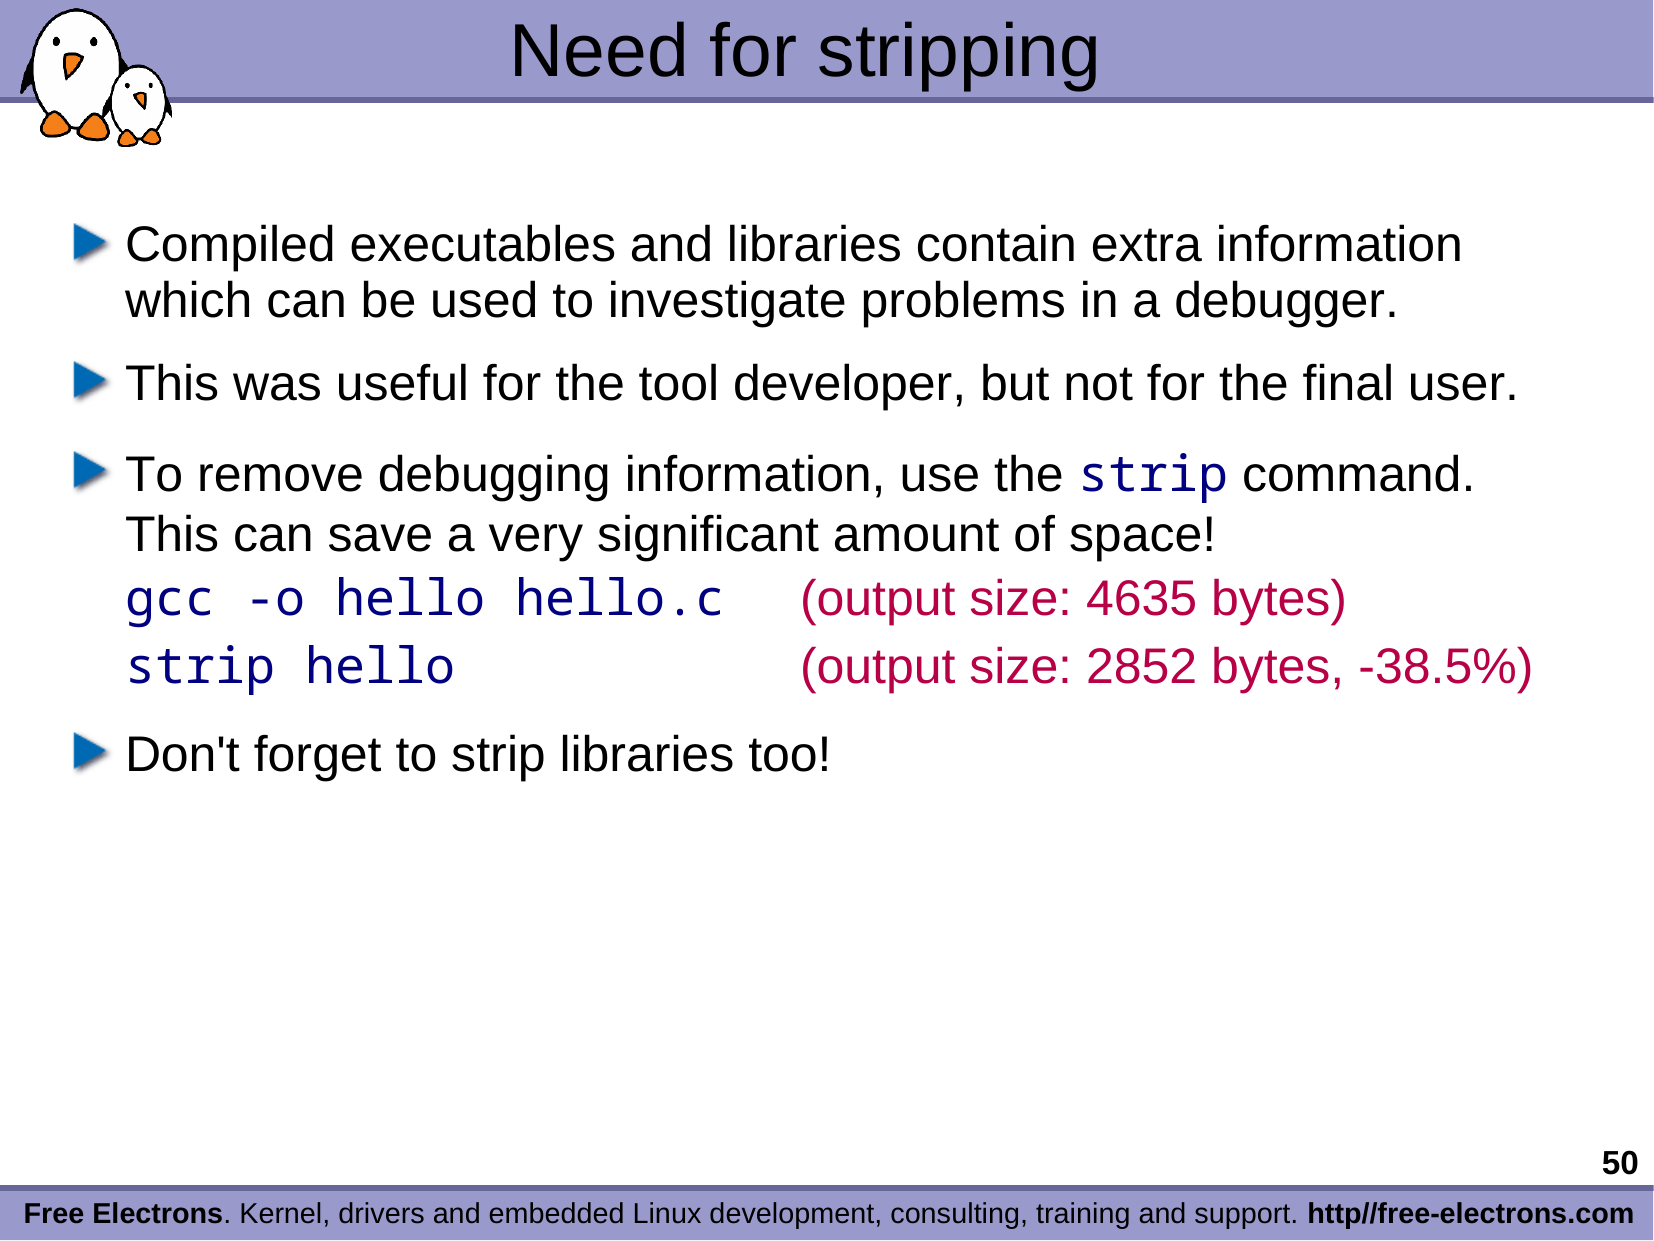

# Need for stripping
Compiled executables and libraries contain extra information which can be used to investigate problems in a debugger.
This was useful for the tool developer, but not for the final user.
To remove debugging information, use the strip command.
This can save a very significant amount of space!
gcc -o hello hello.c 	(output size: 4635 bytes)
strip hello 					(output size: 2852 bytes, -38.5%)
Don't forget to strip libraries too!